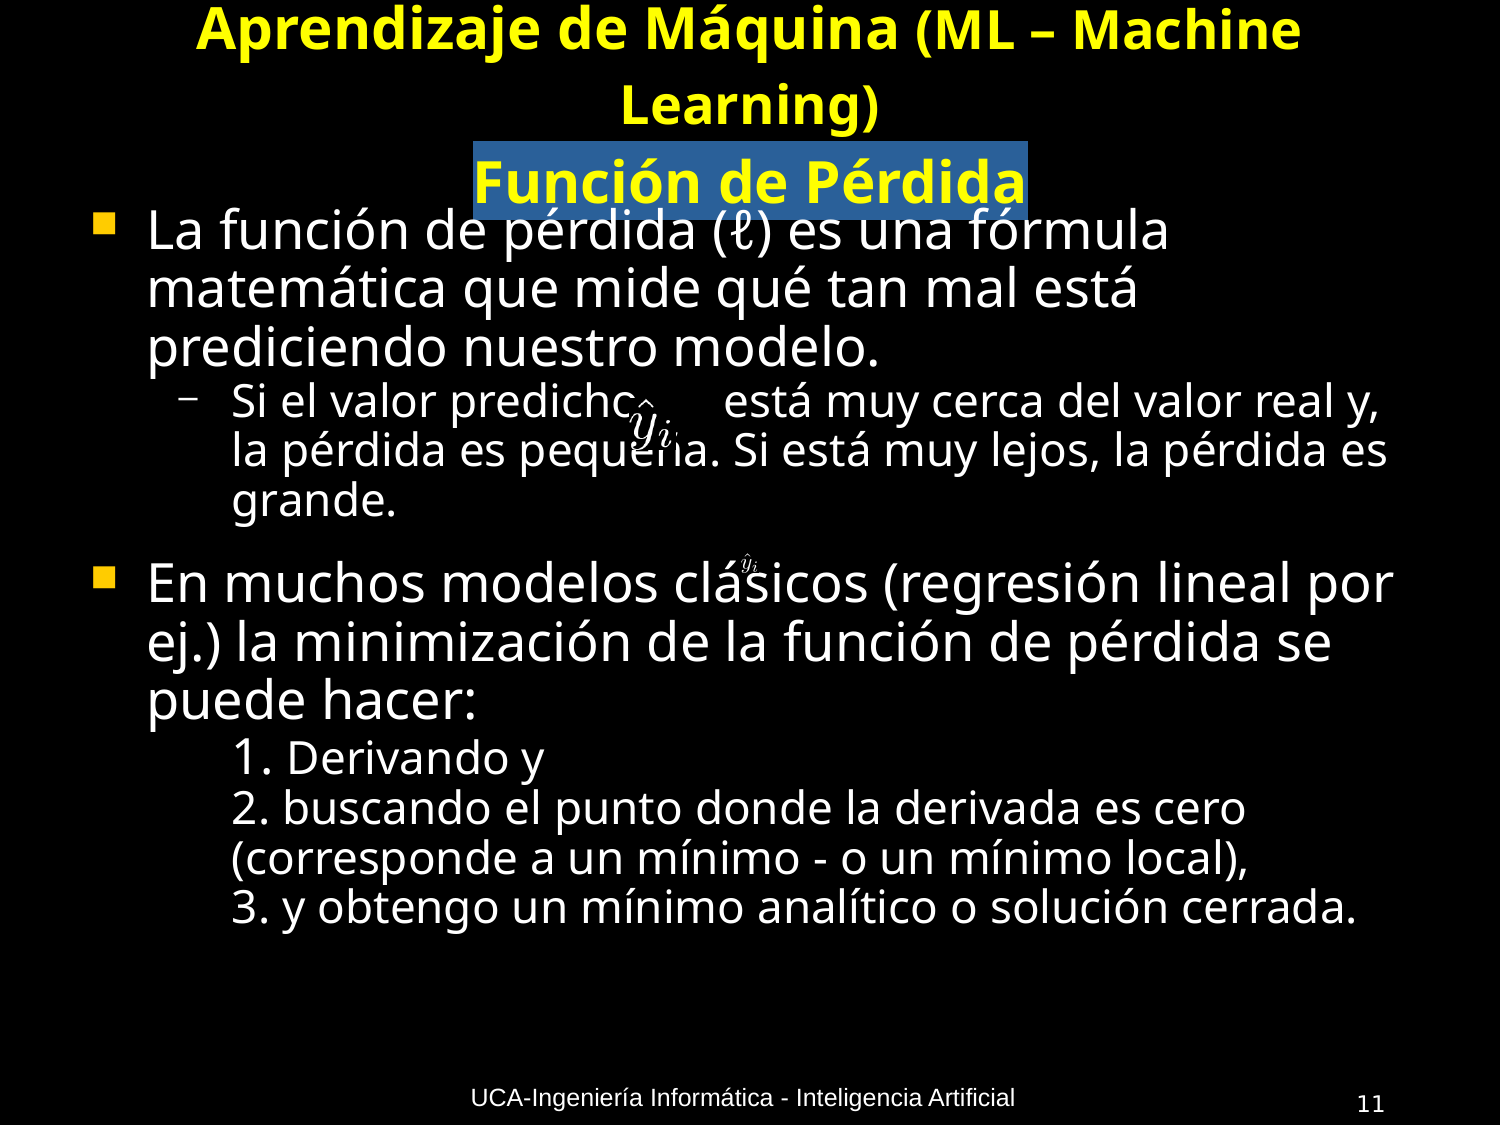

# Aprendizaje de Máquina (ML – Machine Learning) Función de Pérdida
La función de pérdida (ℓ) es una fórmula matemática que mide qué tan mal está prediciendo nuestro modelo.
Si el valor predicho ​ está muy cerca del valor real y, la pérdida es pequeña. Si está muy lejos, la pérdida es grande.
En muchos modelos clásicos (regresión lineal por ej.) la minimización de la función de pérdida se puede hacer:
1. Derivando y
2. buscando el punto donde la derivada es cero (corresponde a un mínimo - o un mínimo local),
3. y obtengo un mínimo analítico o solución cerrada.